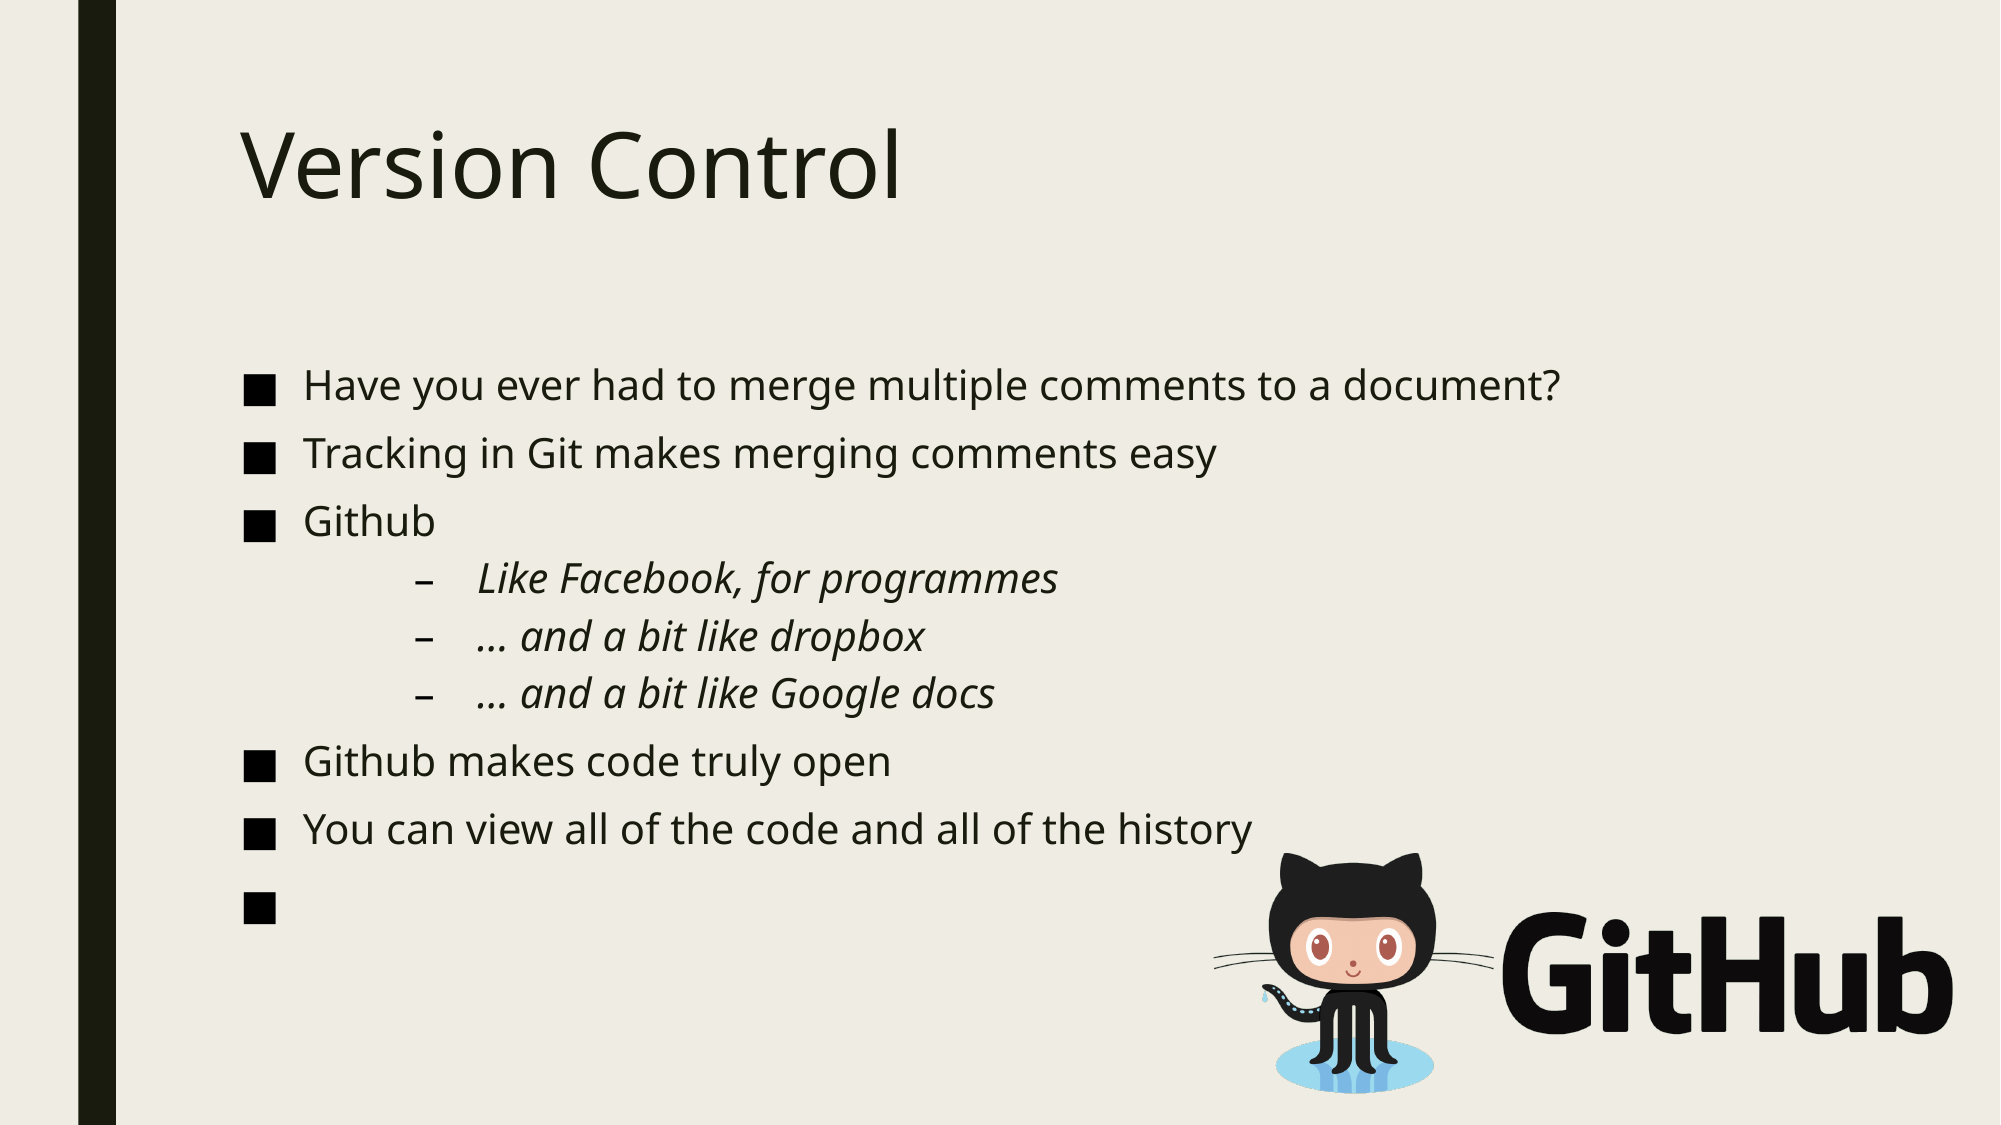

# Version Control
Have you ever had to merge multiple comments to a document?
Tracking in Git makes merging comments easy
Github
Like Facebook, for programmes
… and a bit like dropbox
… and a bit like Google docs
Github makes code truly open
You can view all of the code and all of the history